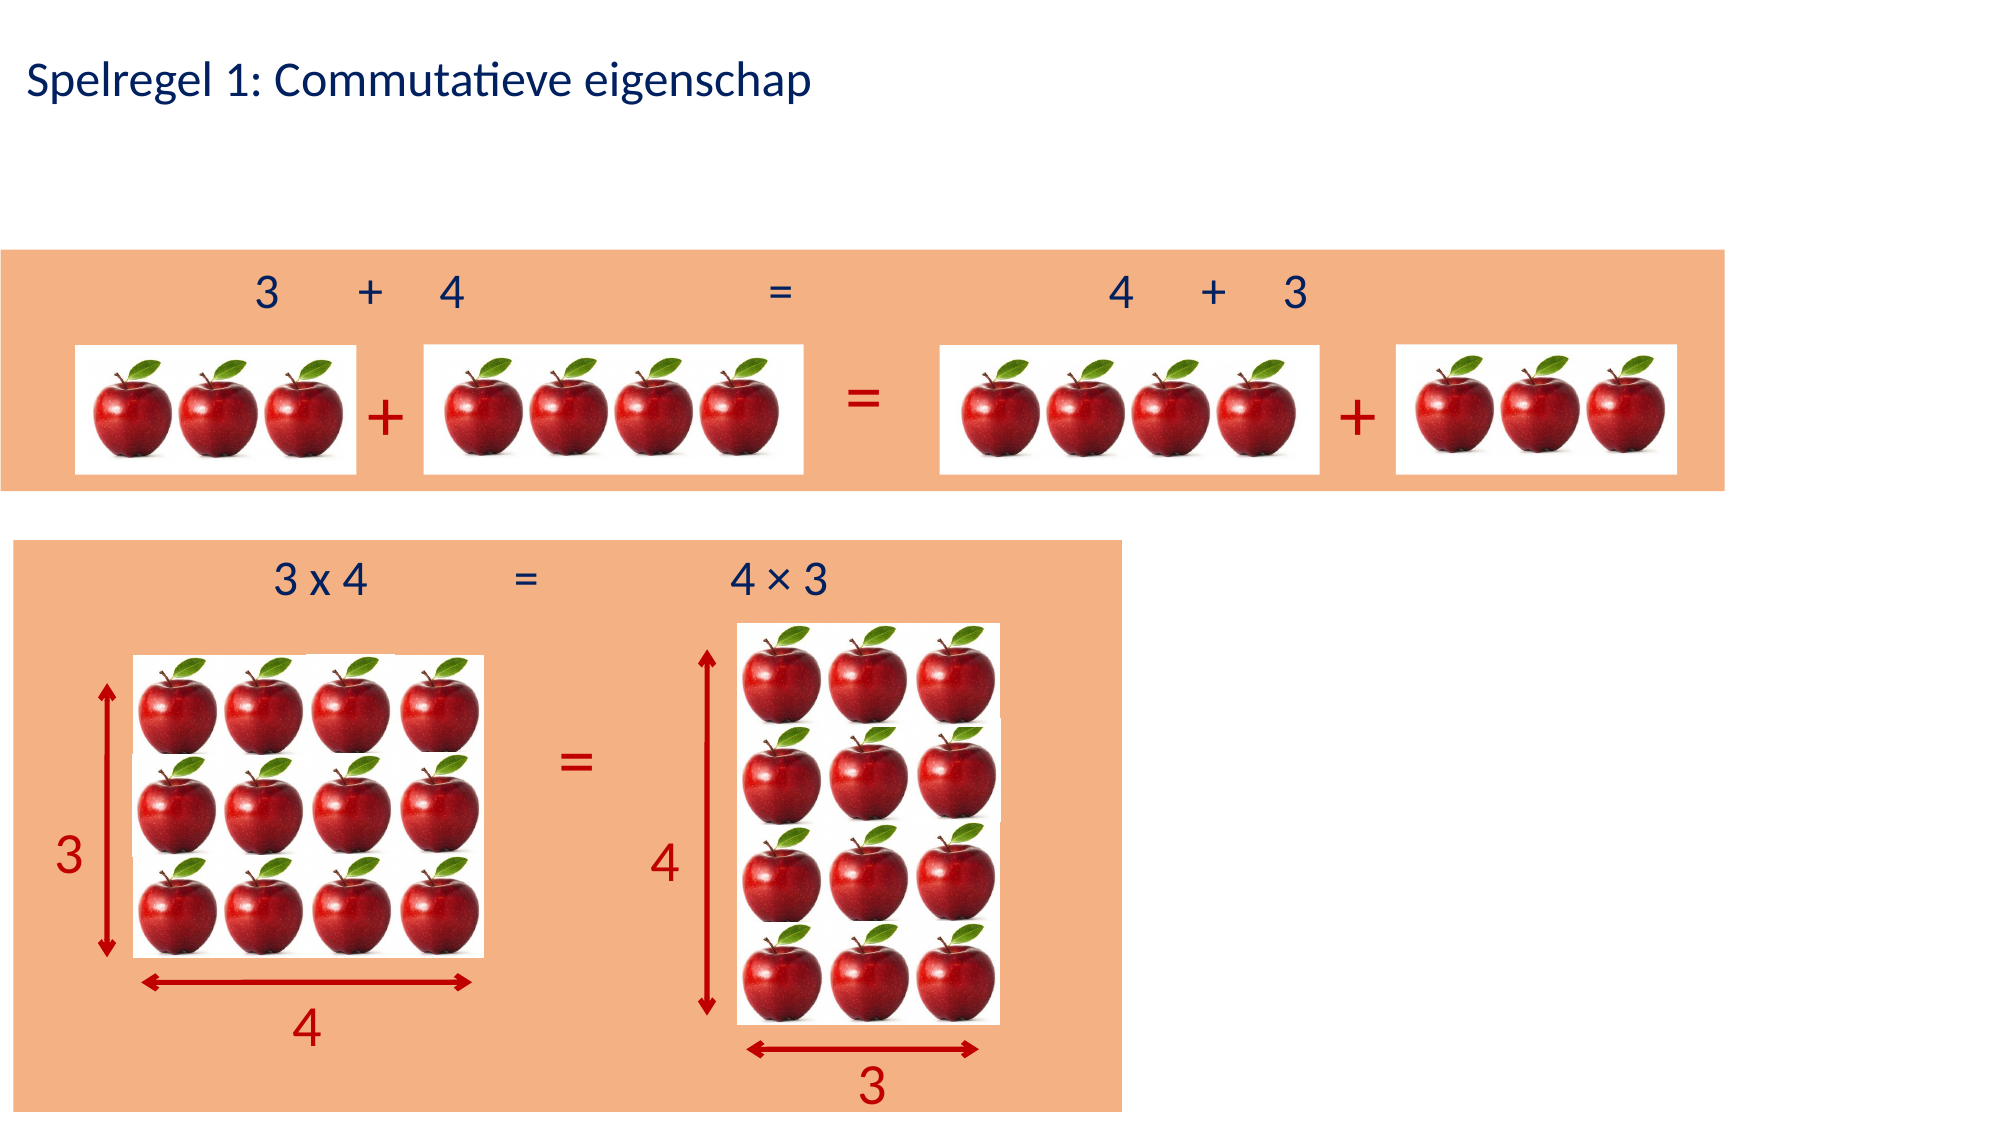

Spelregel 1: Commutatieve eigenschap
3 + 4 = 4 + 3
=
+
+
3 x 4 = 4 × 3
=
3
4
4
3